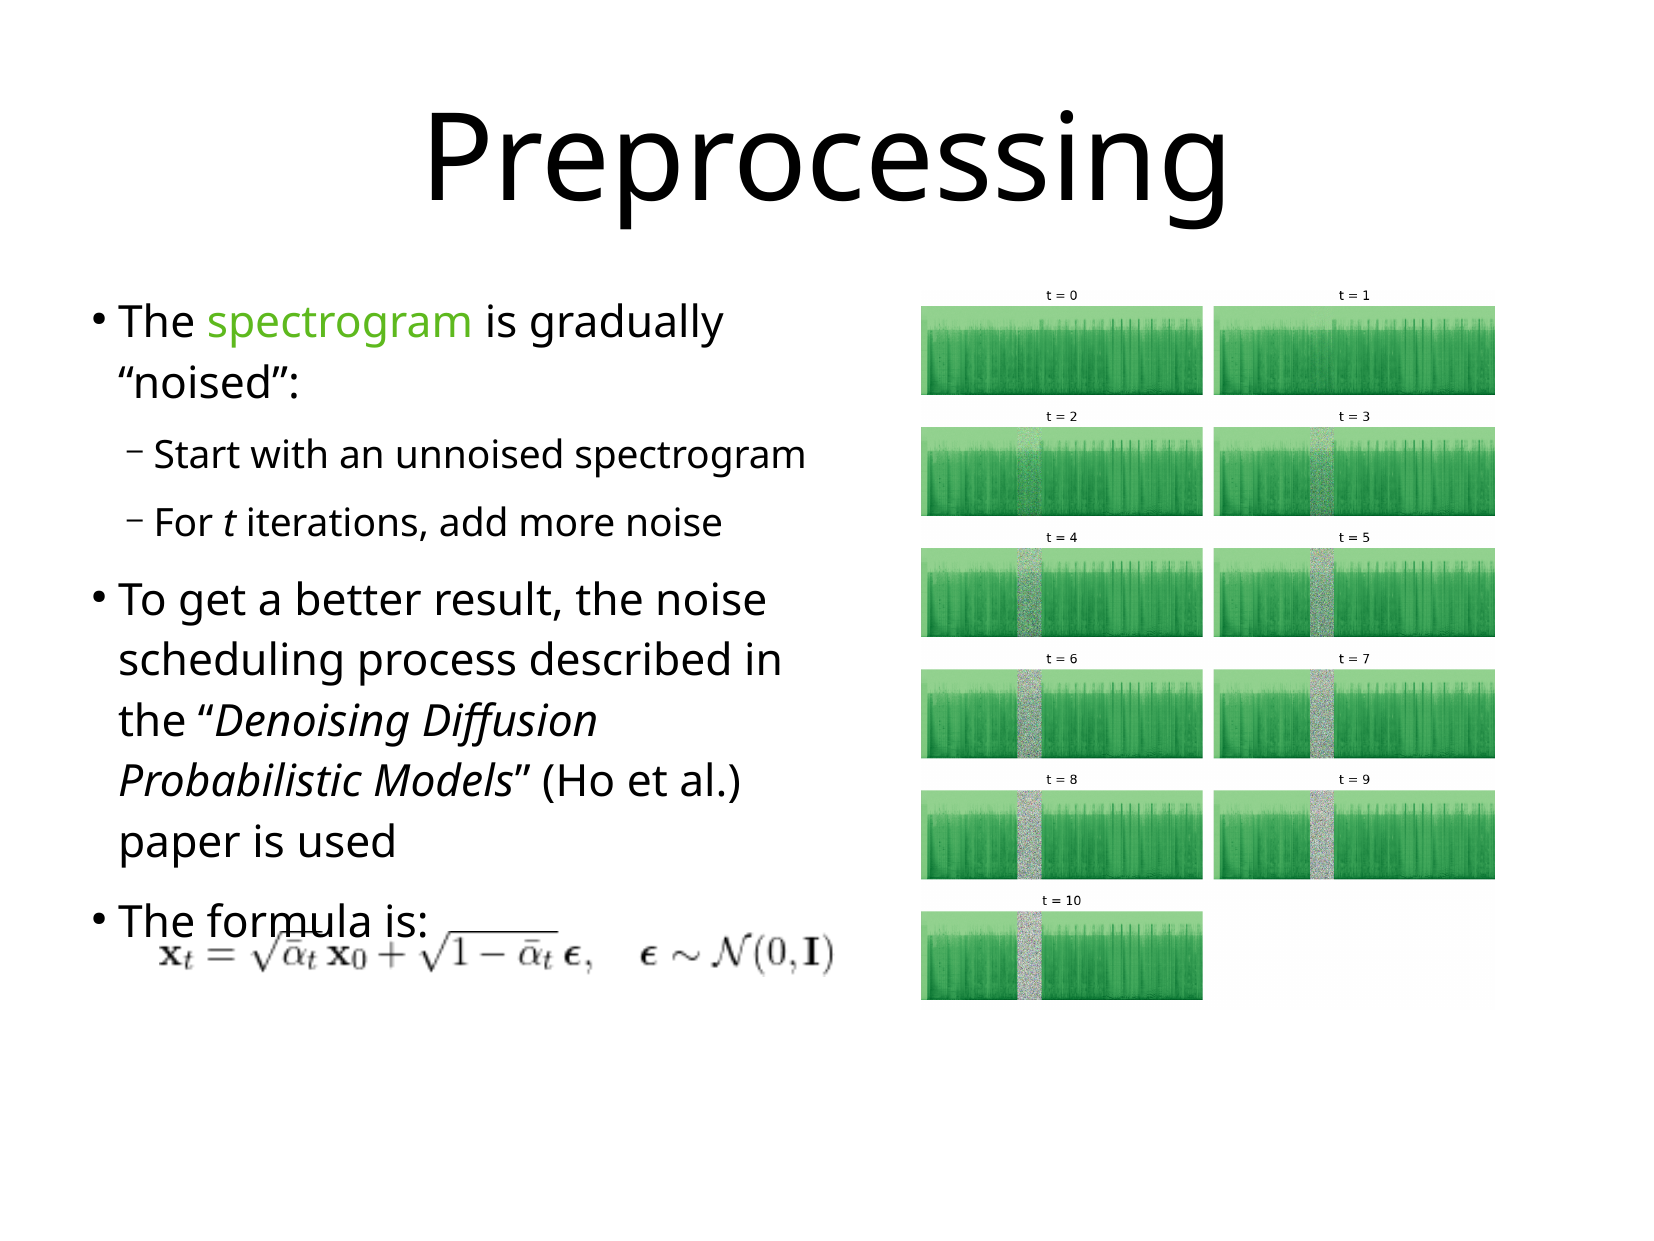

# Preprocessing
The spectrogram is gradually “noised”:
Start with an unnoised spectrogram
For t iterations, add more noise
To get a better result, the noise scheduling process described in the “Denoising Diffusion Probabilistic Models” (Ho et al.) paper is used
The formula is: